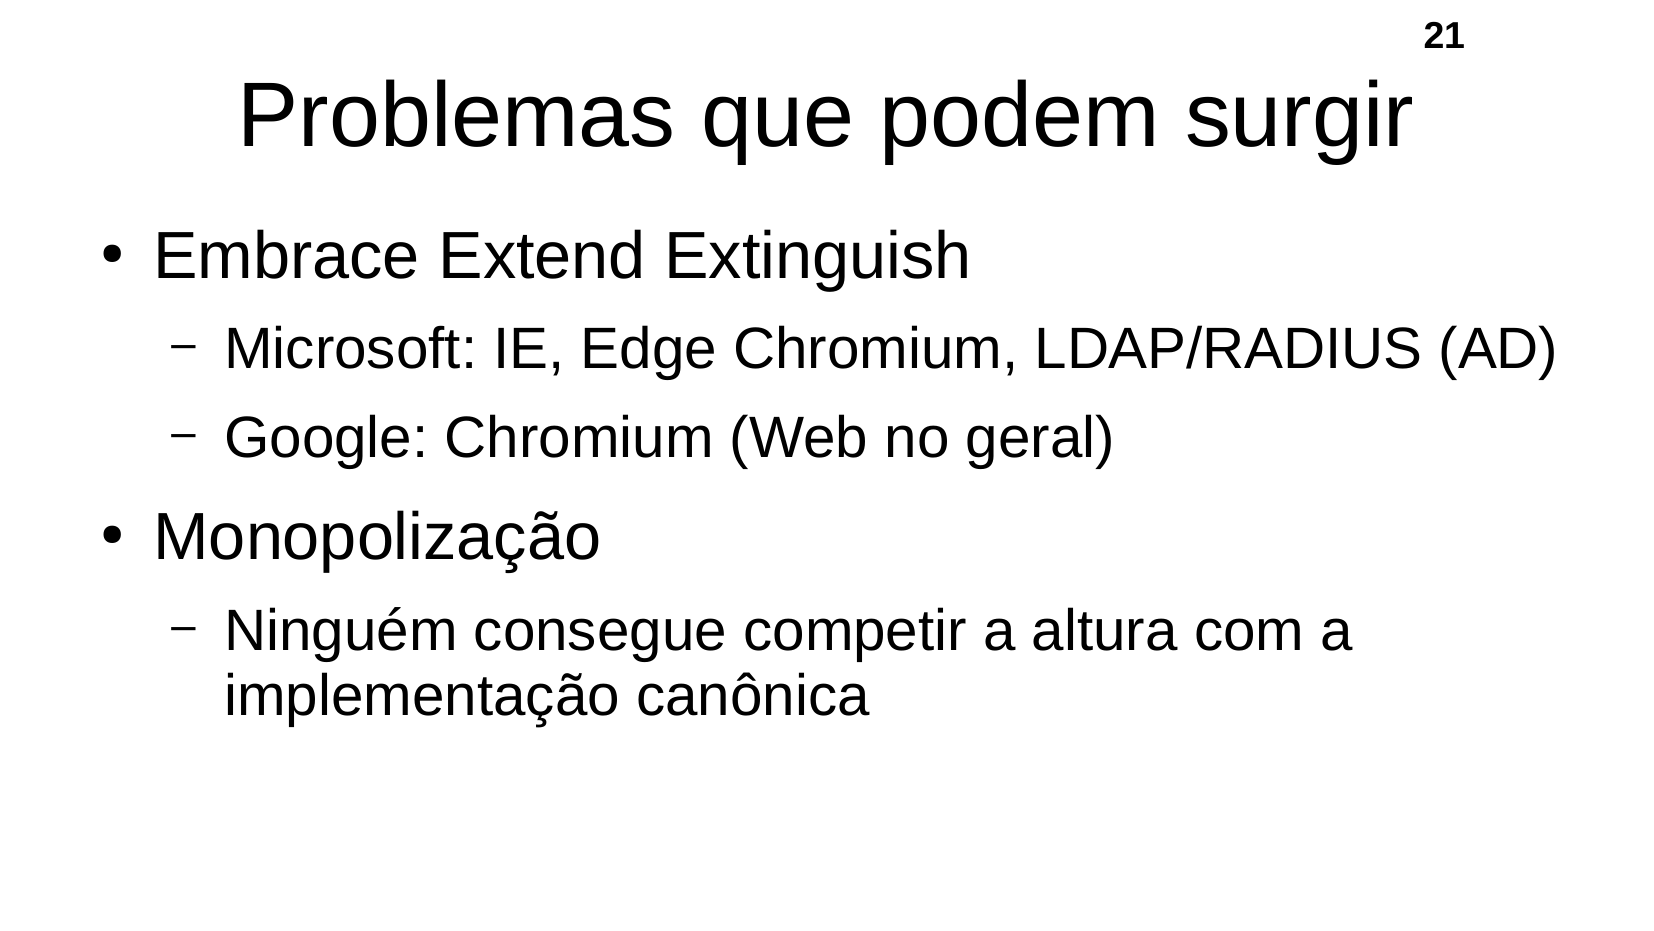

# Problemas que podem surgir
Embrace Extend Extinguish
Microsoft: IE, Edge Chromium, LDAP/RADIUS (AD)
Google: Chromium (Web no geral)
Monopolização
Ninguém consegue competir a altura com a implementação canônica